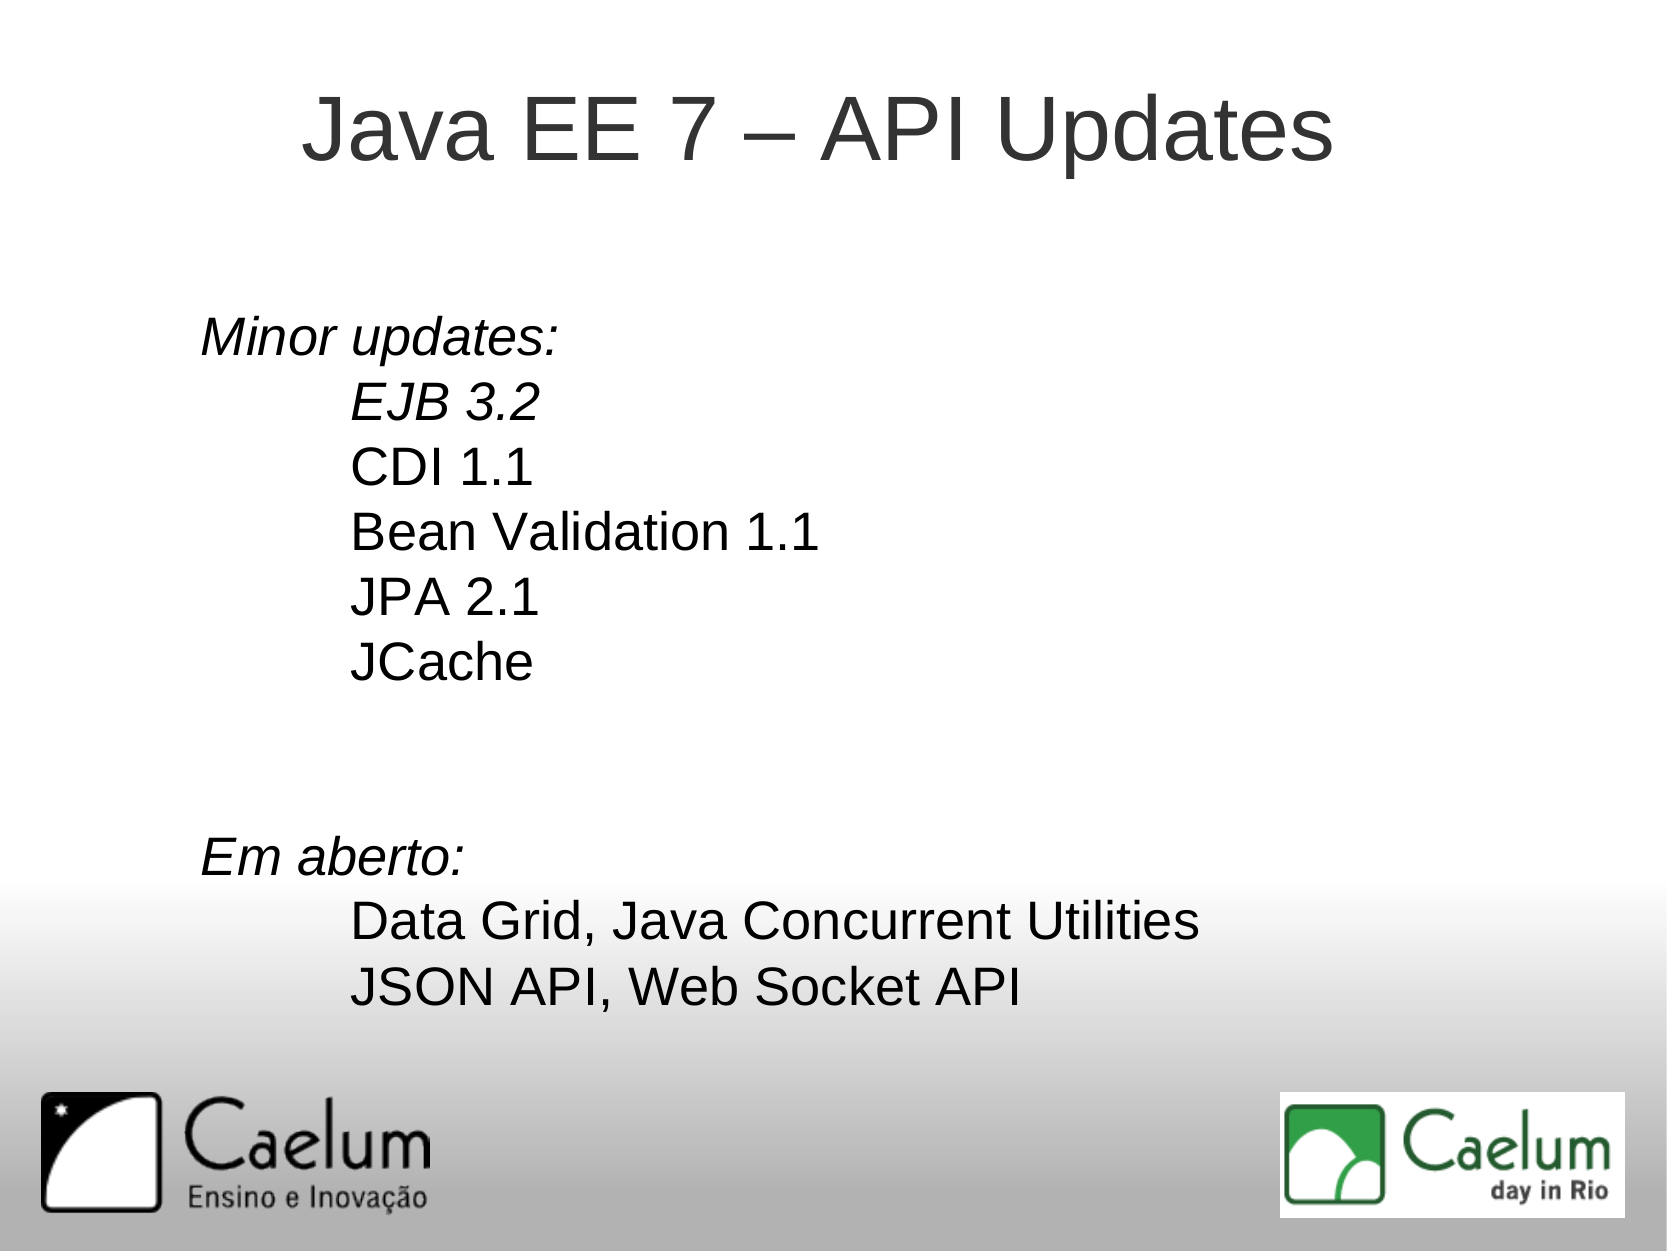

# Java EE 7 – API Updates
Minor updates:
	EJB 3.2
	CDI 1.1
	Bean Validation 1.1
	JPA 2.1
	JCache
Em aberto:
	Data Grid, Java Concurrent Utilities
	JSON API, Web Socket API